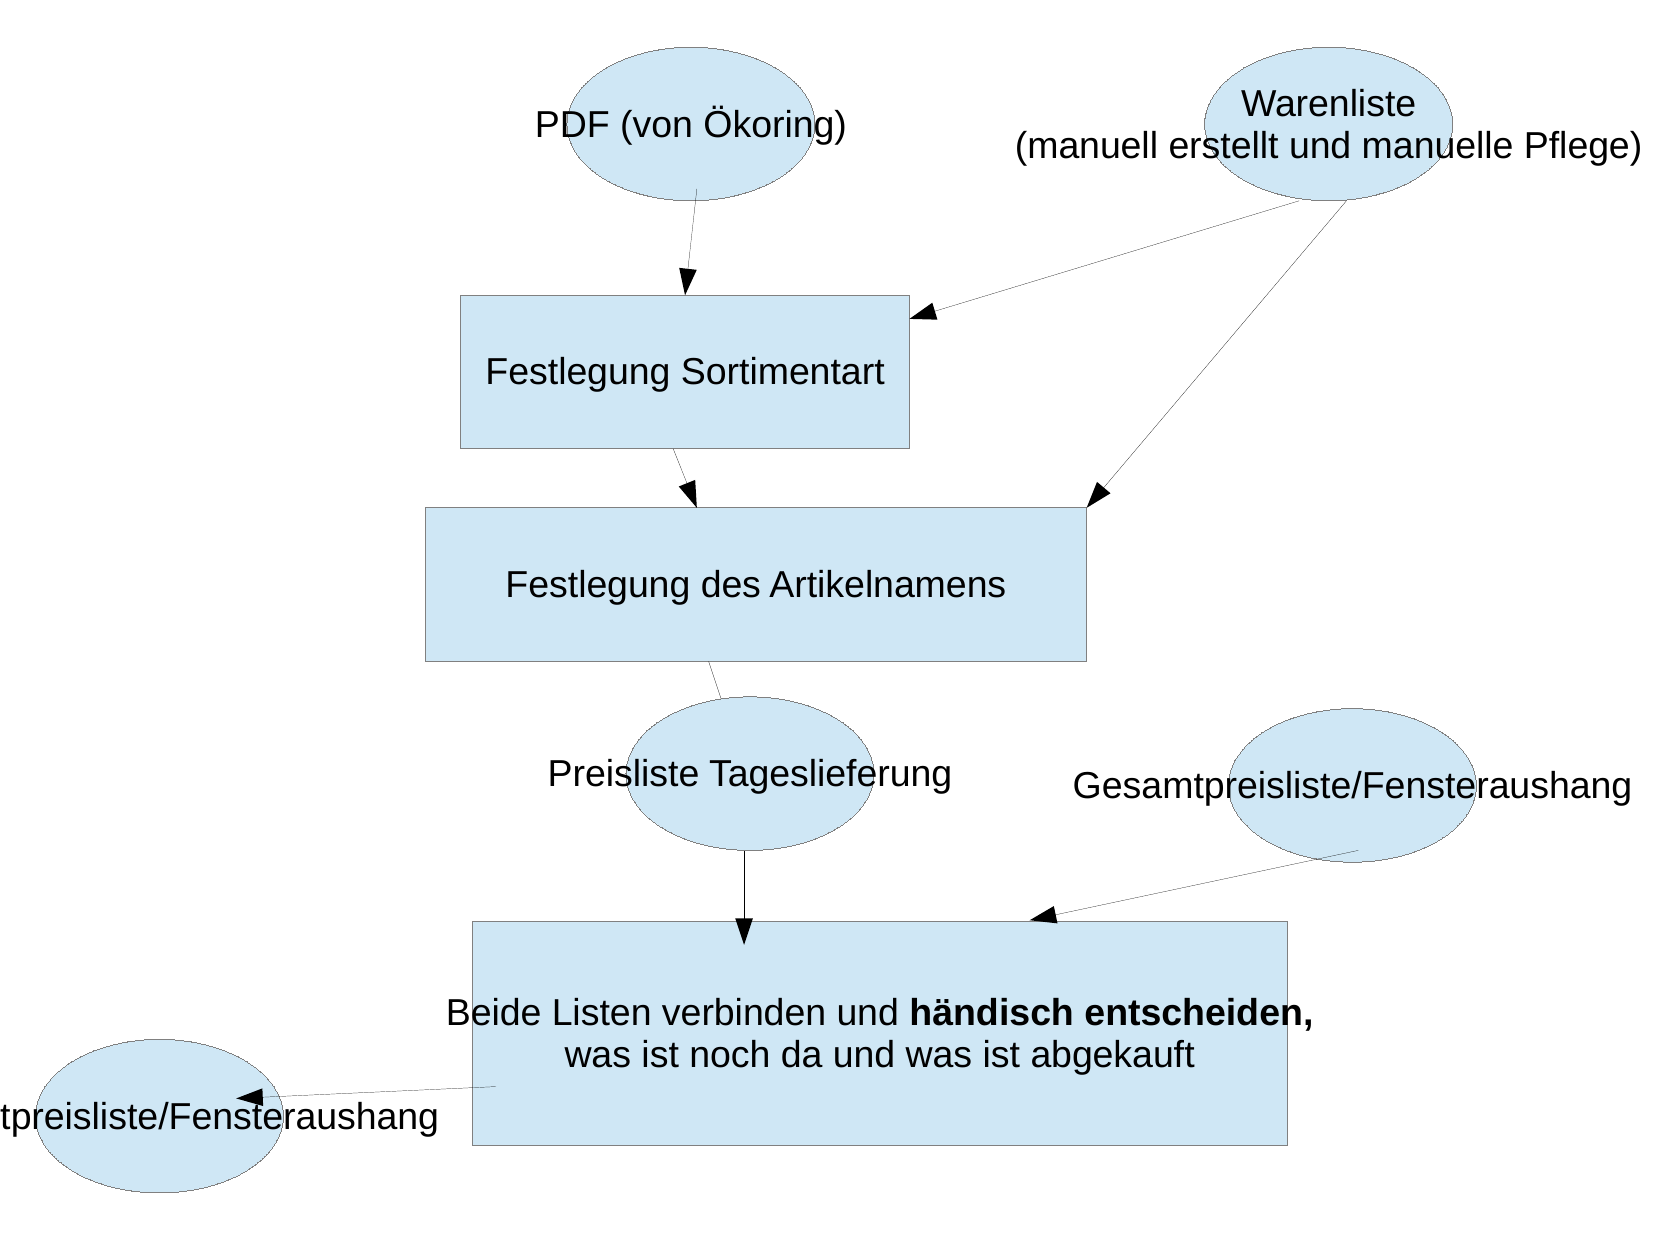

PDF (von Ökoring)
Warenliste
(manuell erstellt und manuelle Pflege)
Festlegung Sortimentart
Festlegung des Artikelnamens
Preisliste Tageslieferung
Gesamtpreisliste/Fensteraushang
Beide Listen verbinden und händisch entscheiden,
was ist noch da und was ist abgekauft
Gesamtpreisliste/Fensteraushang